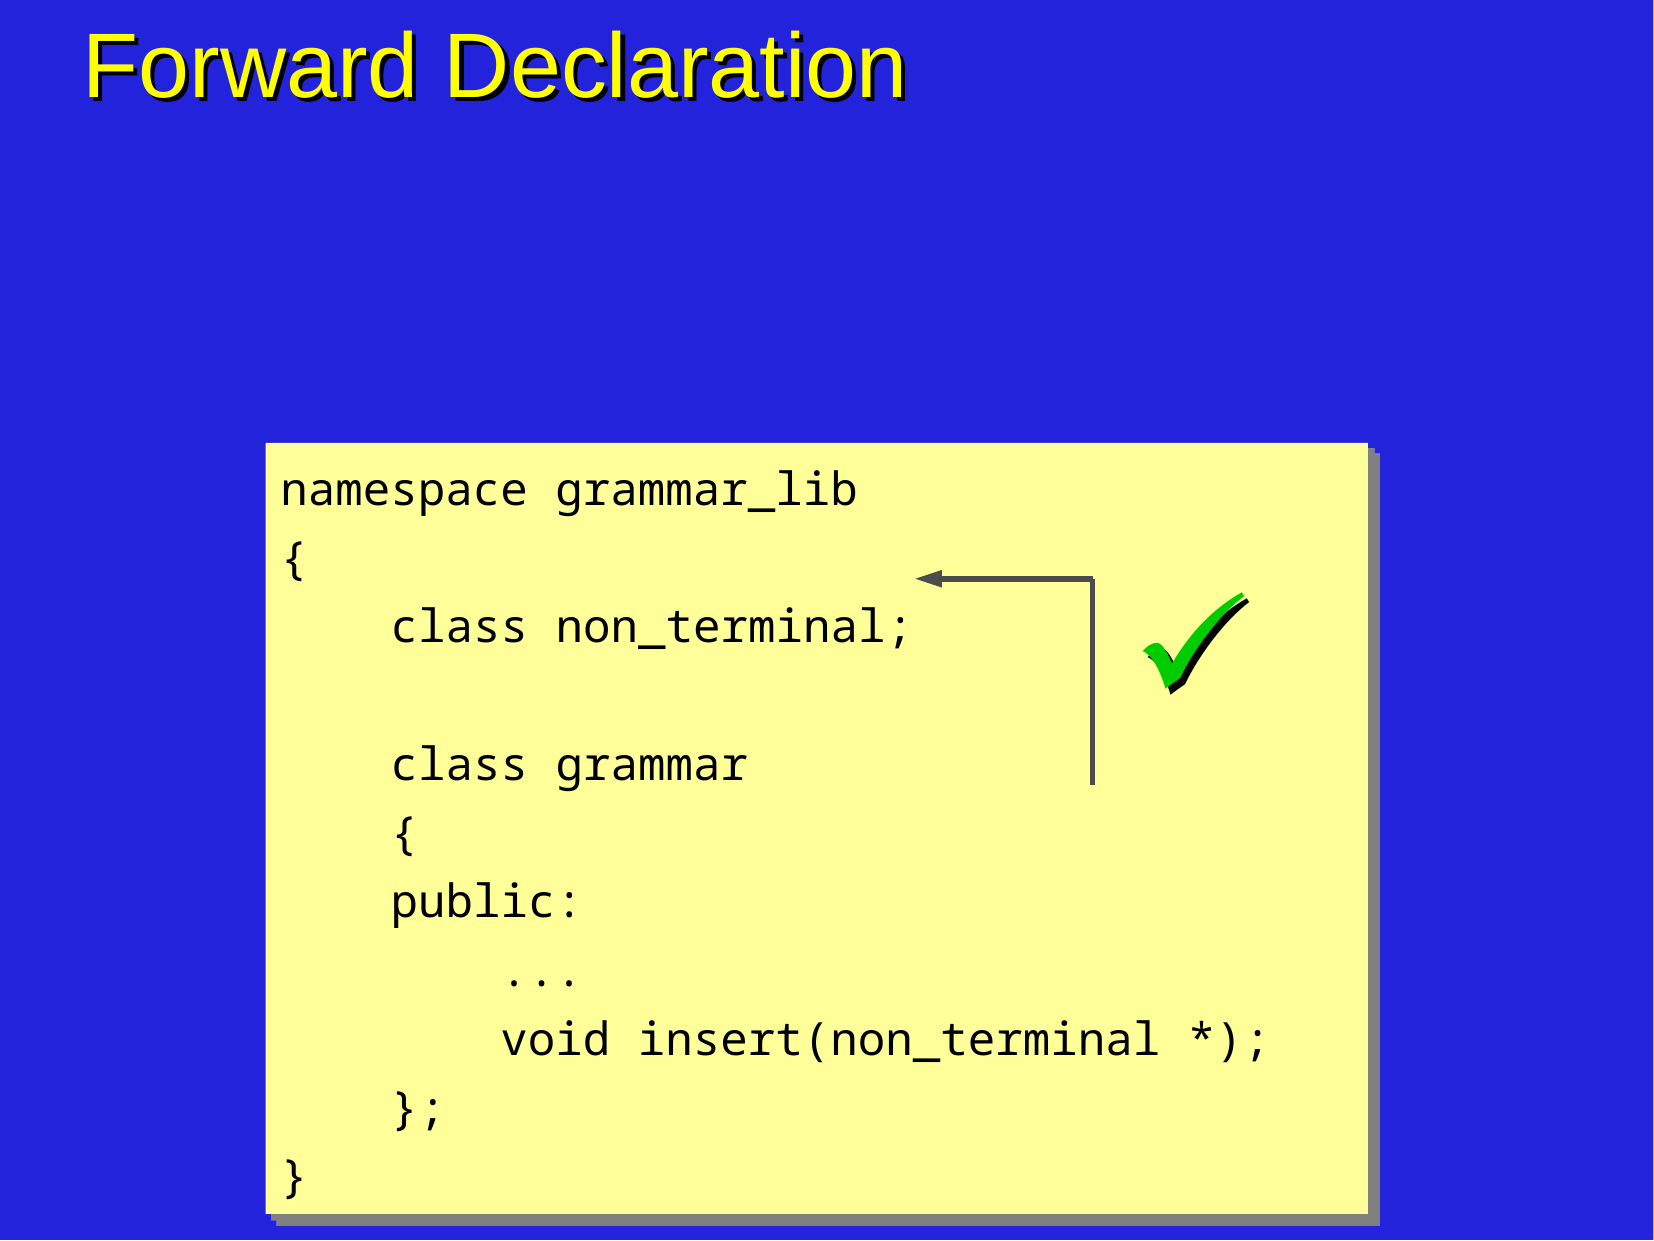

# Forward Declaration
namespace grammar_lib
{
 class non_terminal;
 class grammar
 {
 public:
 ...
 void insert(non_terminal *);
 };
}
